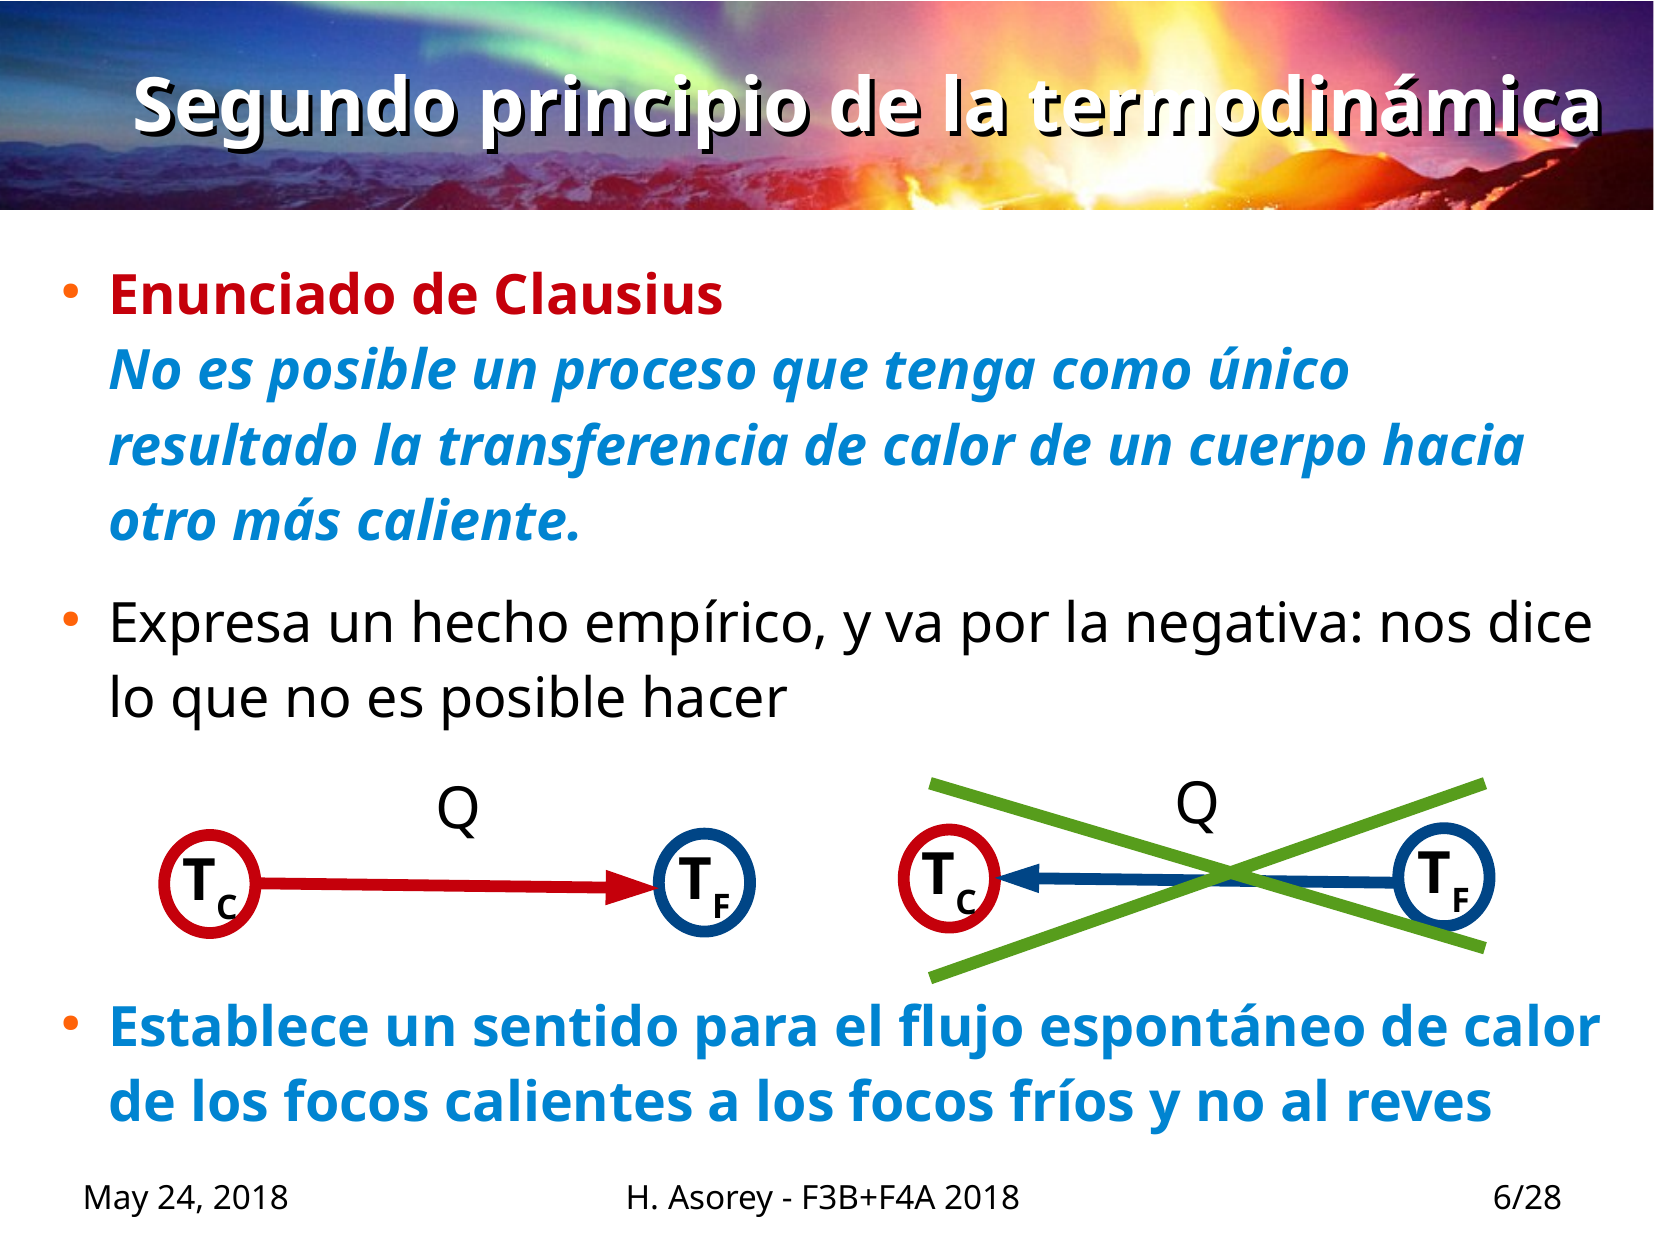

# Segundo principio de la termodinámica
Enunciado de Clausius
No es posible un proceso que tenga como único resultado la transferencia de calor de un cuerpo hacia otro más caliente.
Expresa un hecho empírico, y va por la negativa: nos dice lo que no es posible hacer
Establece un sentido para el flujo espontáneo de calor de los focos calientes a los focos fríos y no al reves
TF
TC
Q
TF
TC
Q
May 24, 2018
H. Asorey - F3B+F4A 2018
6